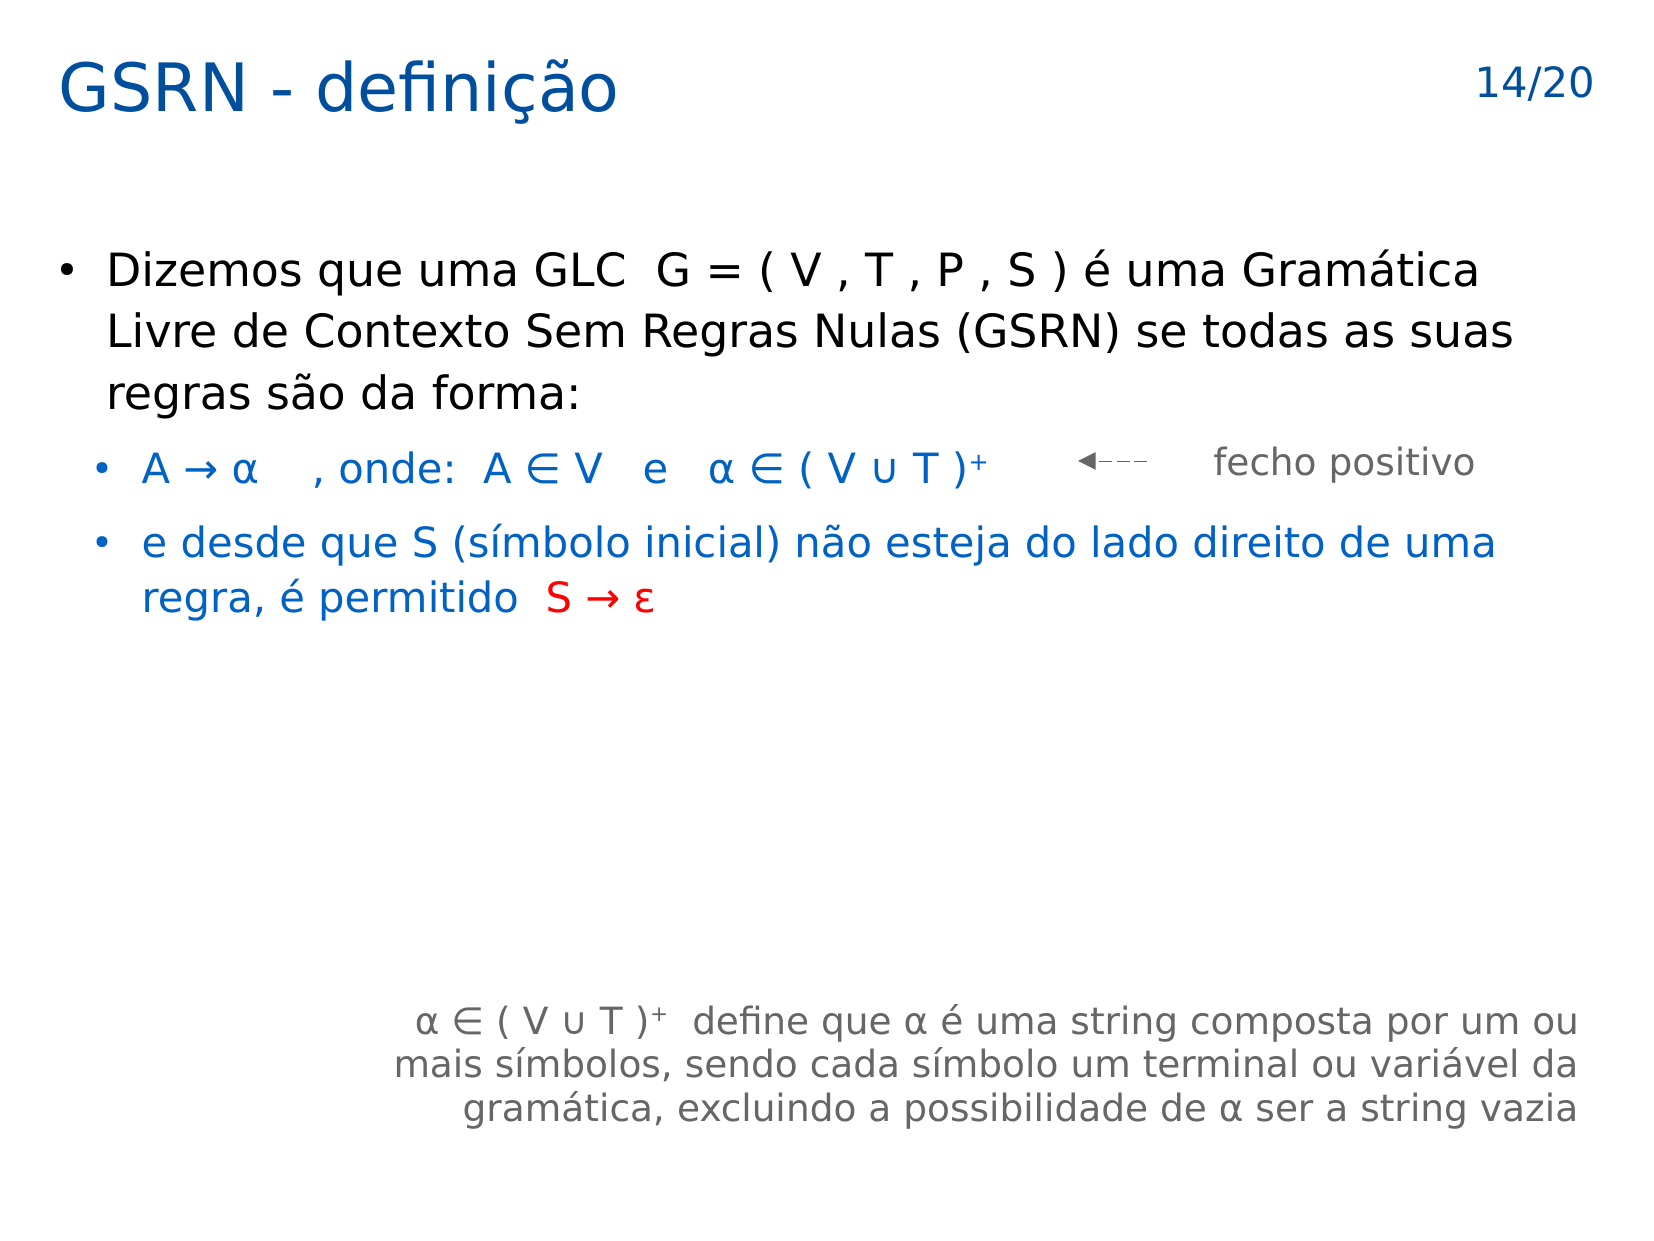

# GSRN - definição
14
Dizemos que uma GLC G = ( V , T , P , S ) é uma Gramática Livre de Contexto Sem Regras Nulas (GSRN) se todas as suas regras são da forma:
A → α , onde: A ∈ V e α ∈ ( V ∪ T )+
e desde que S (símbolo inicial) não esteja do lado direito de uma regra, é permitido S → ε
fecho positivo
α ∈ ( V ∪ T )+ define que α é uma string composta por um ou mais símbolos, sendo cada símbolo um terminal ou variável da gramática, excluindo a possibilidade de α ser a string vazia